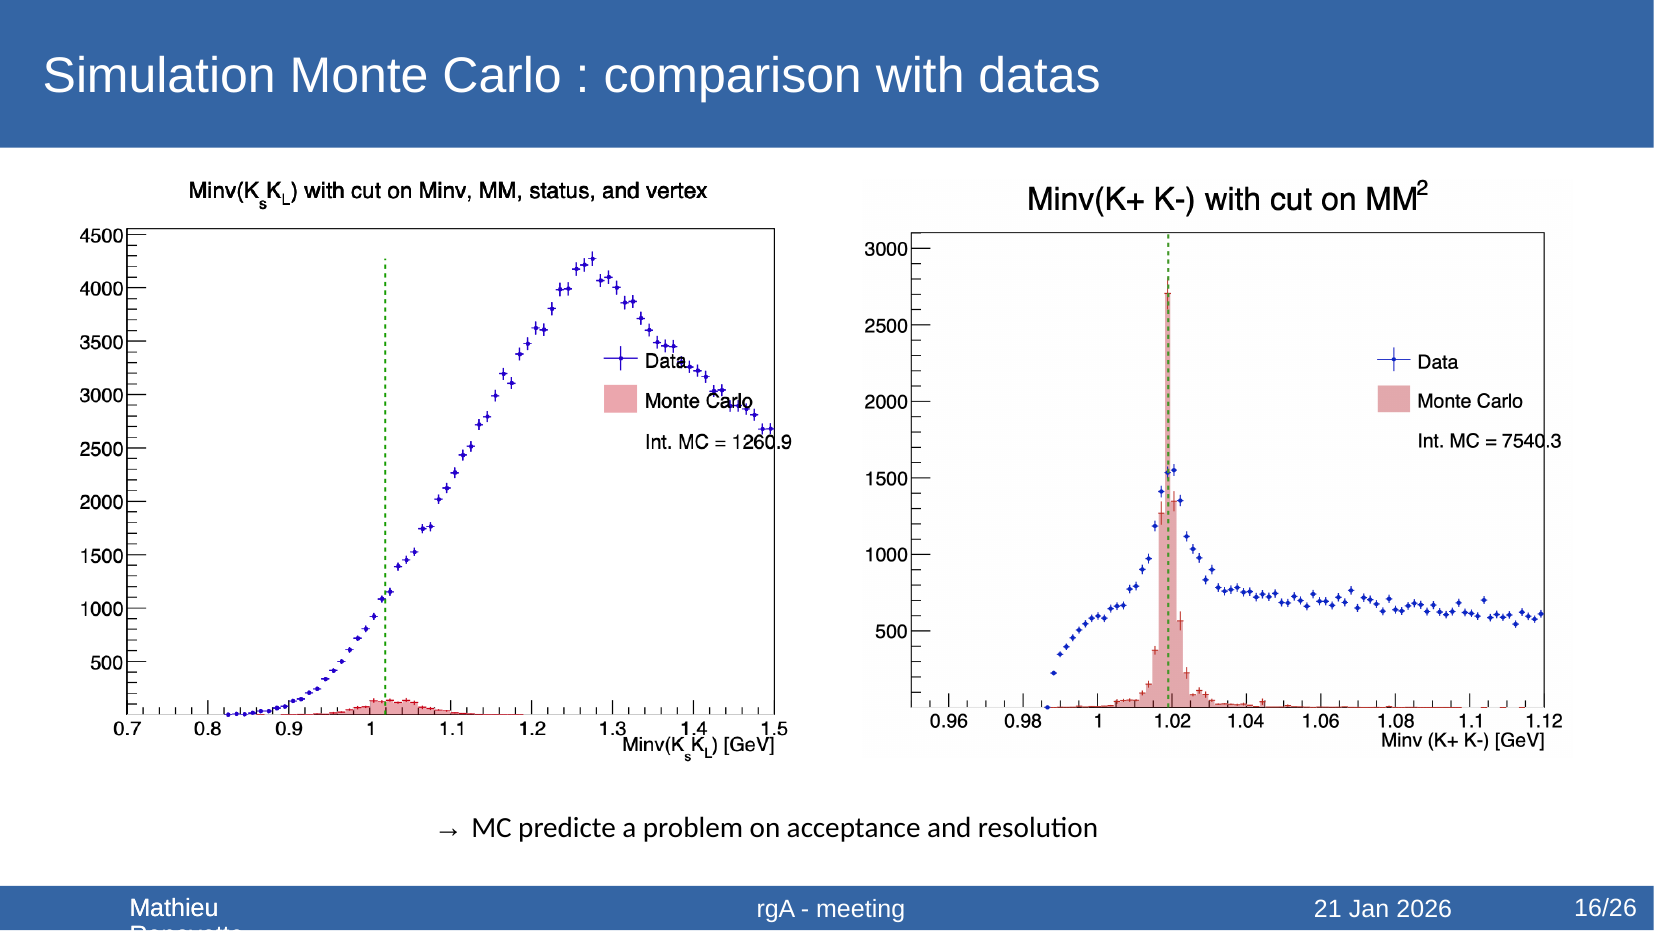

Simulation Monte Carlo : comparison with datas
→ MC predicte a problem on acceptance and resolution
Mathieu Ronayette
16/26
Mathieu Ronayette
 rgA - meeting
21 Jan 2026